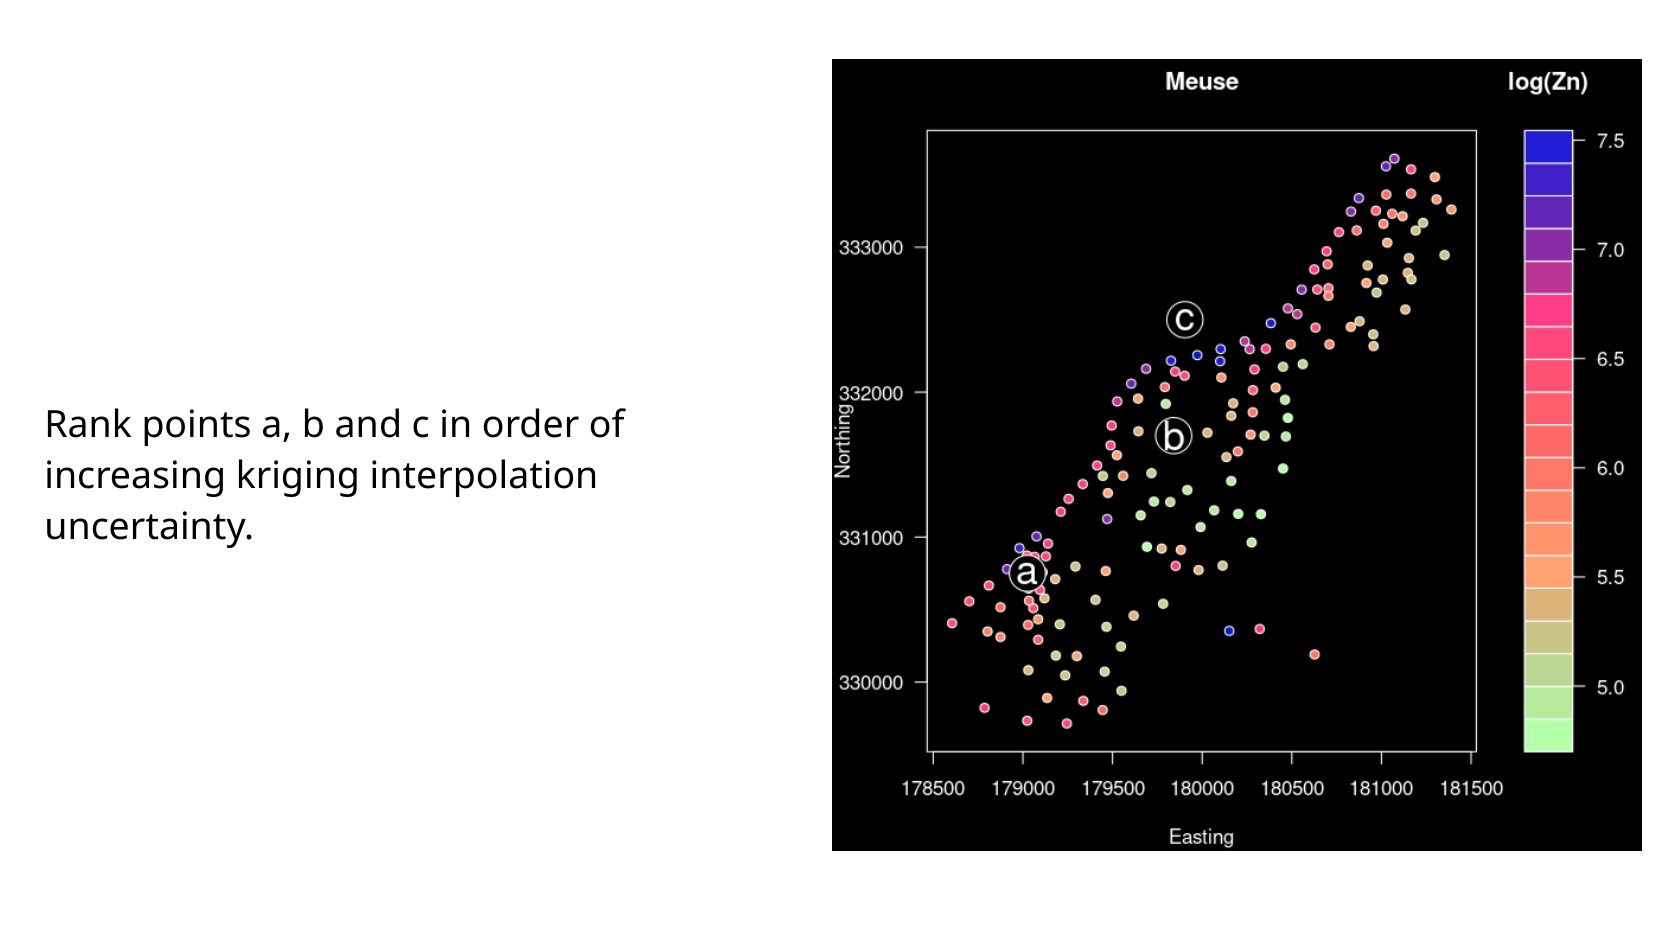

Rank points a, b and c in order of increasing kriging interpolation uncertainty.